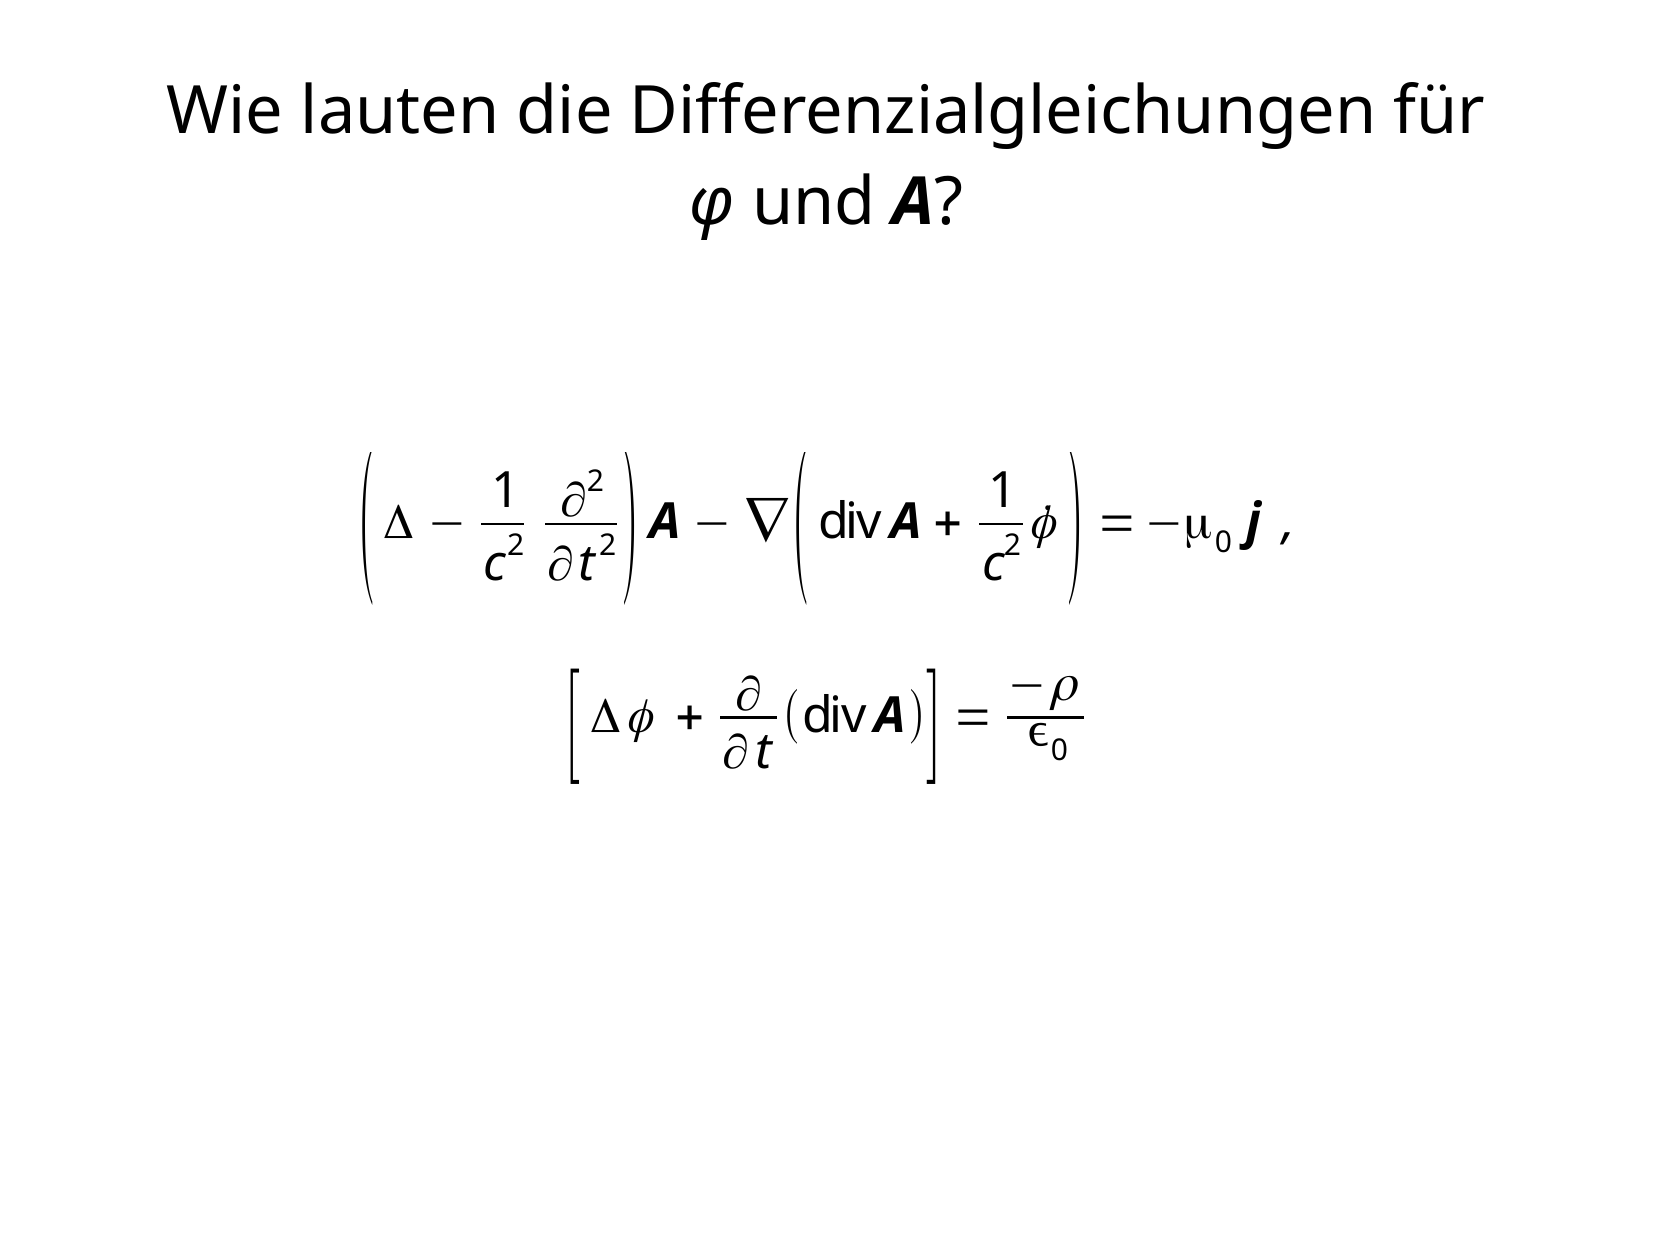

# Wie lauten die Differenzialgleichungen für φ und A?